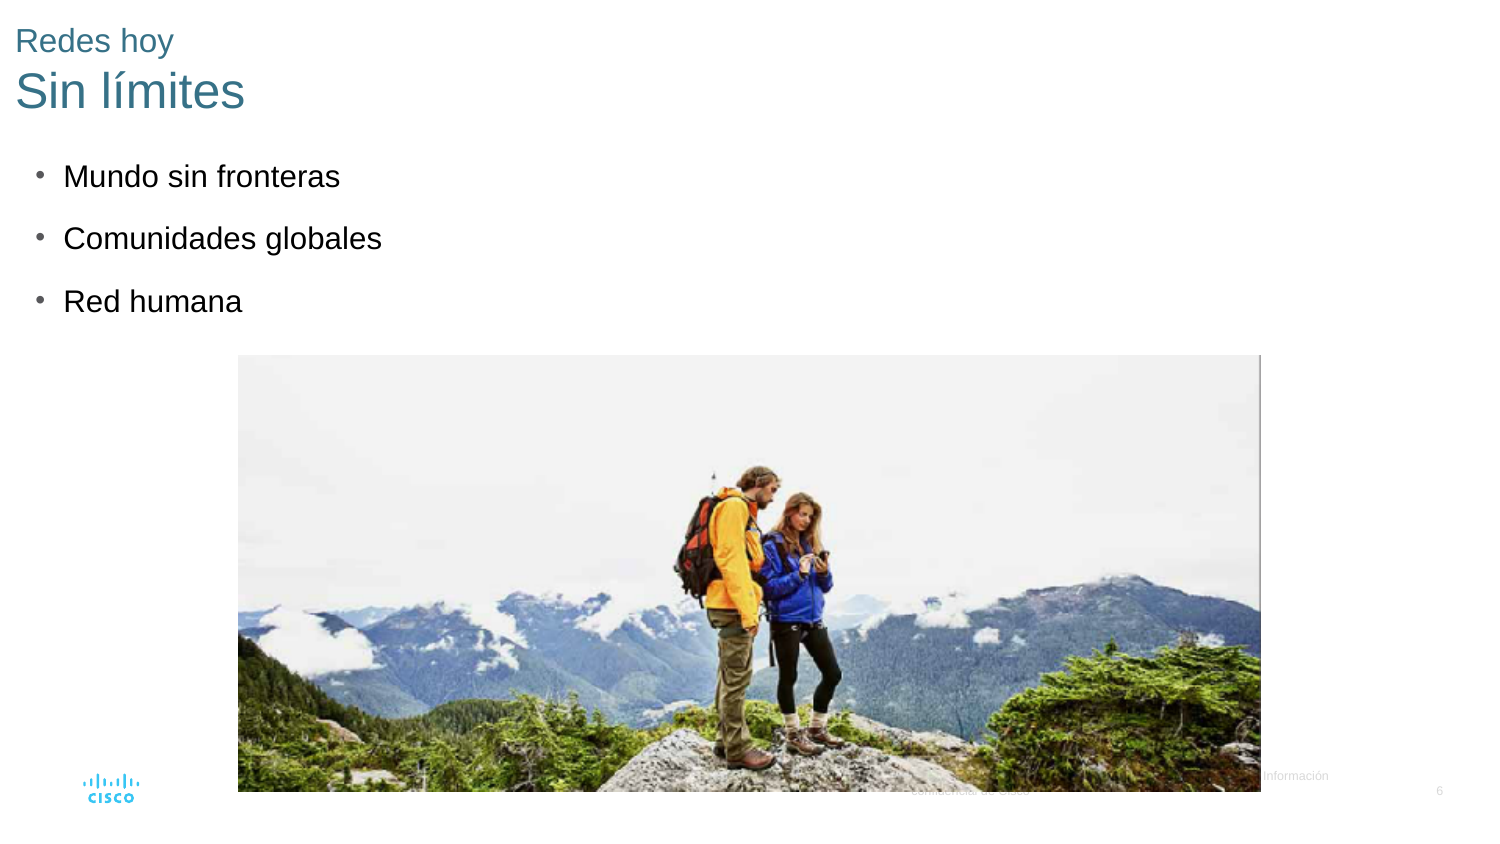

# Redes hoy Sin límites
Mundo sin fronteras
Comunidades globales
Red humana